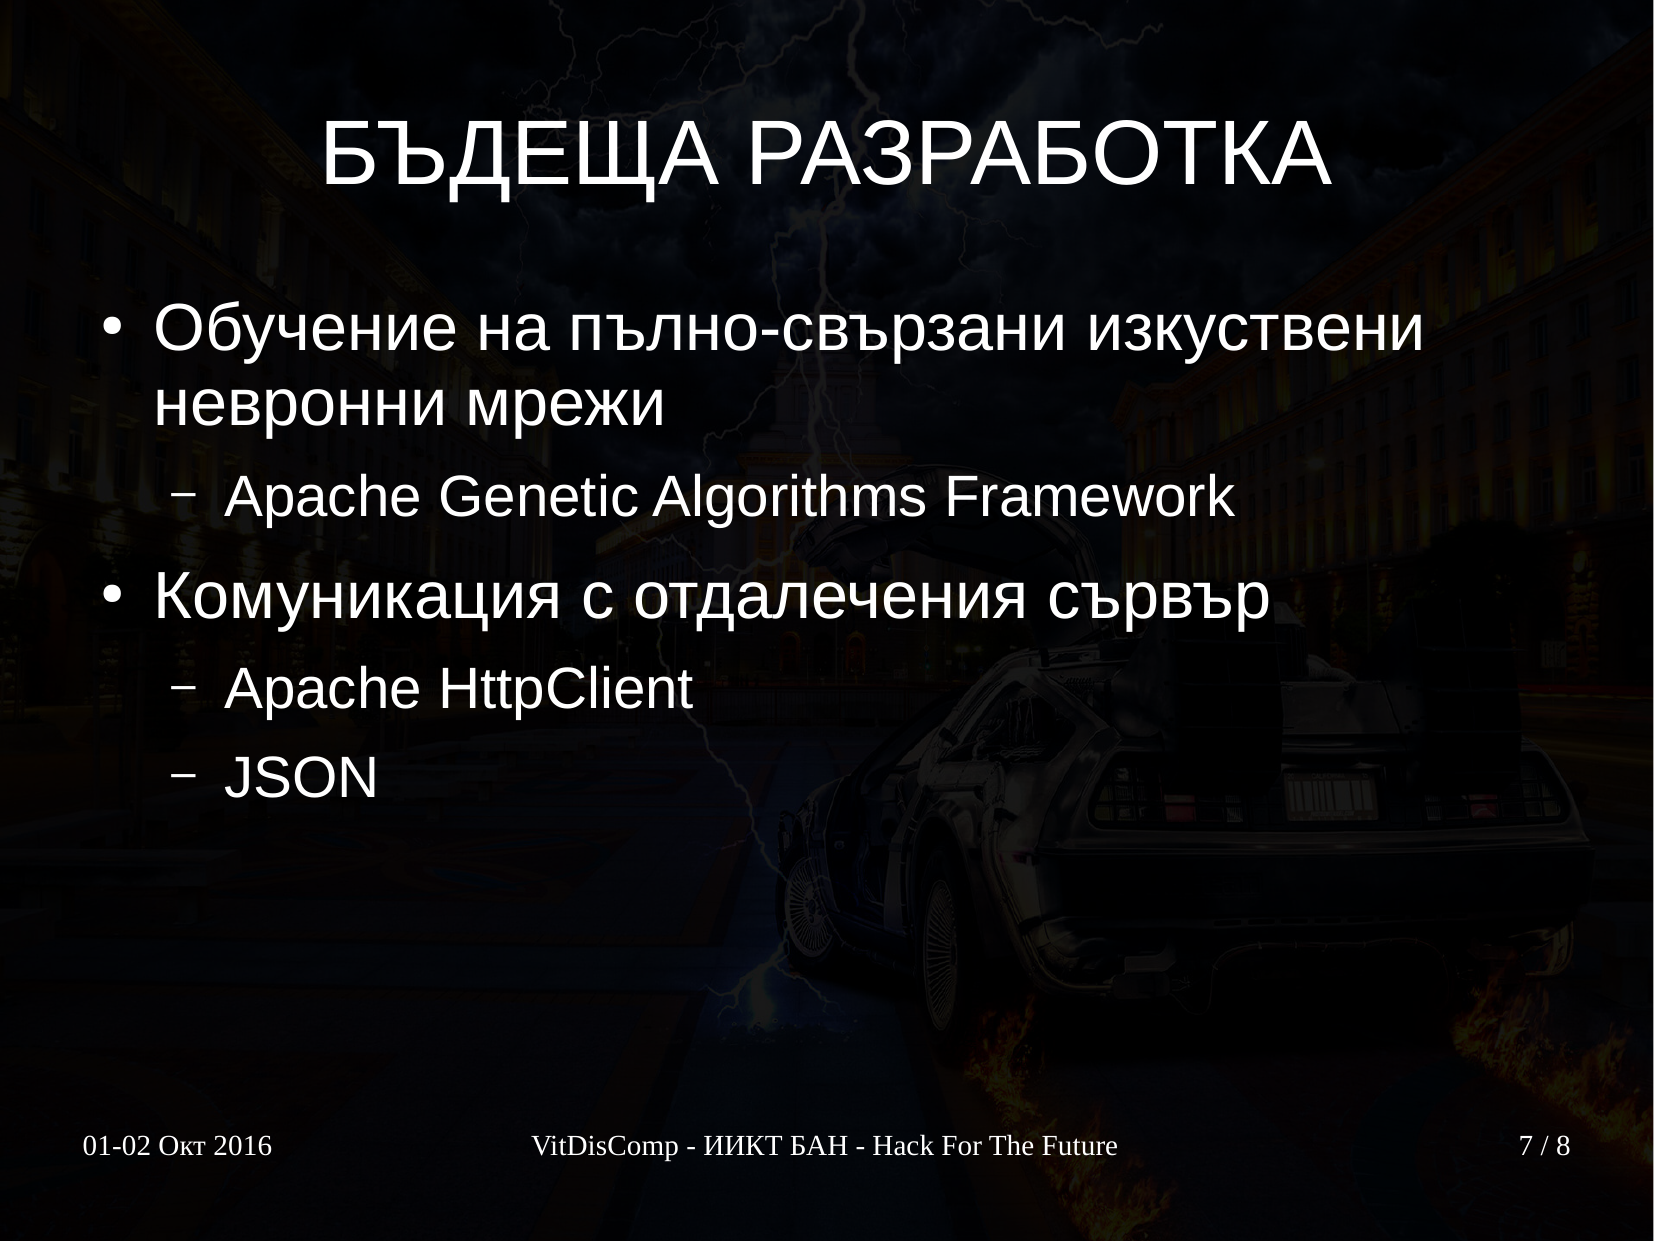

# БЪДЕЩА РАЗРАБОТКА
Обучение на пълно-свързани изкуствени невронни мрежи
Apache Genetic Algorithms Framework
Комуникация с отдалечения сървър
Apache HttpClient
JSON
01-02 Окт 2016
VitDisComp - ИИКТ БАН - Hack For The Future
7